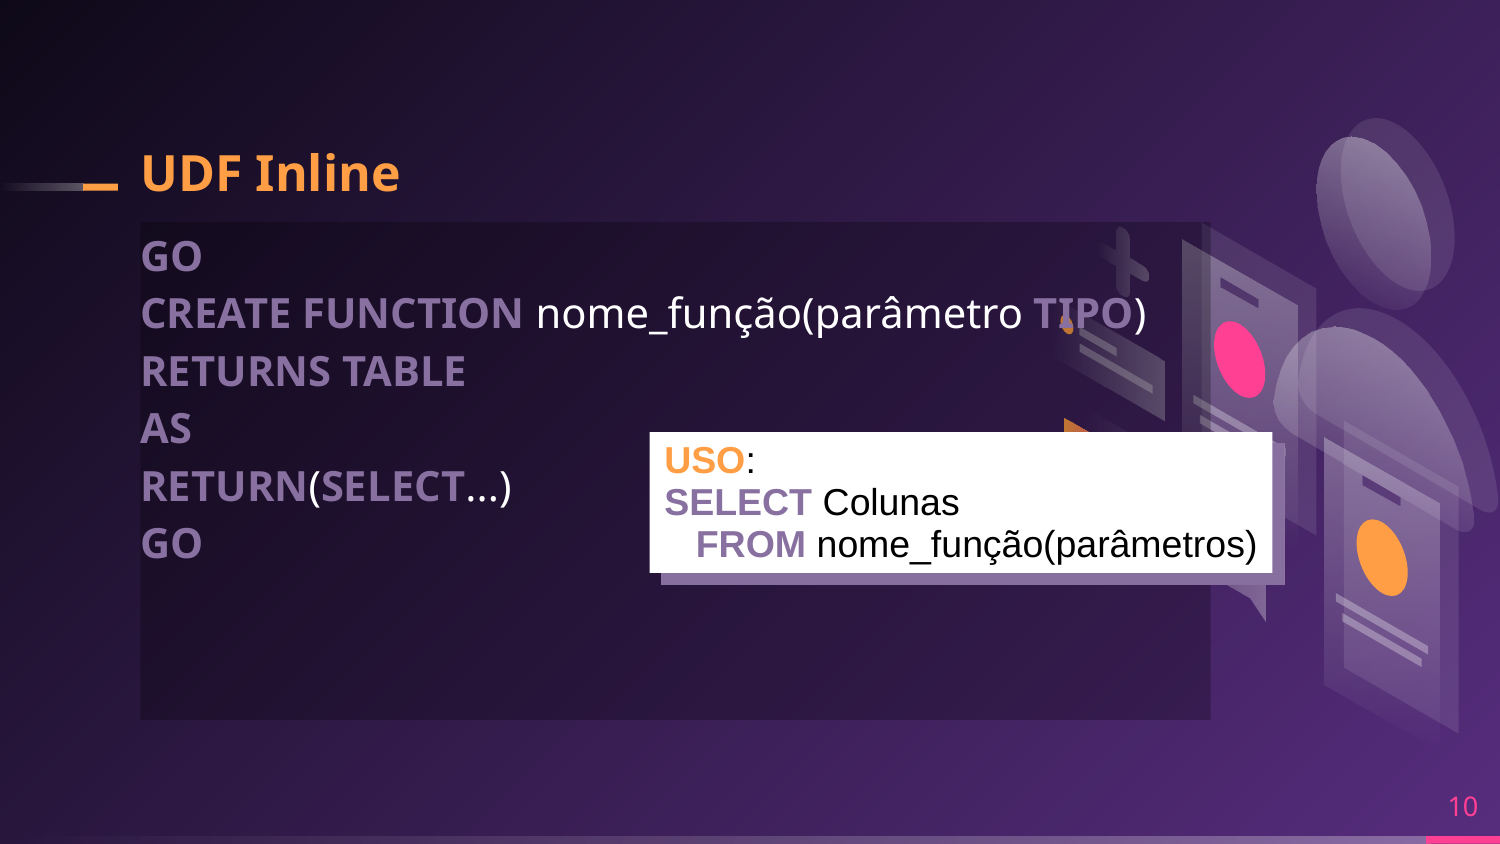

# UDF Inline
GO
CREATE FUNCTION nome_função(parâmetro TIPO)
RETURNS TABLE
AS
RETURN(SELECT...)
GO
USO:
SELECT Colunas
 FROM nome_função(parâmetros)